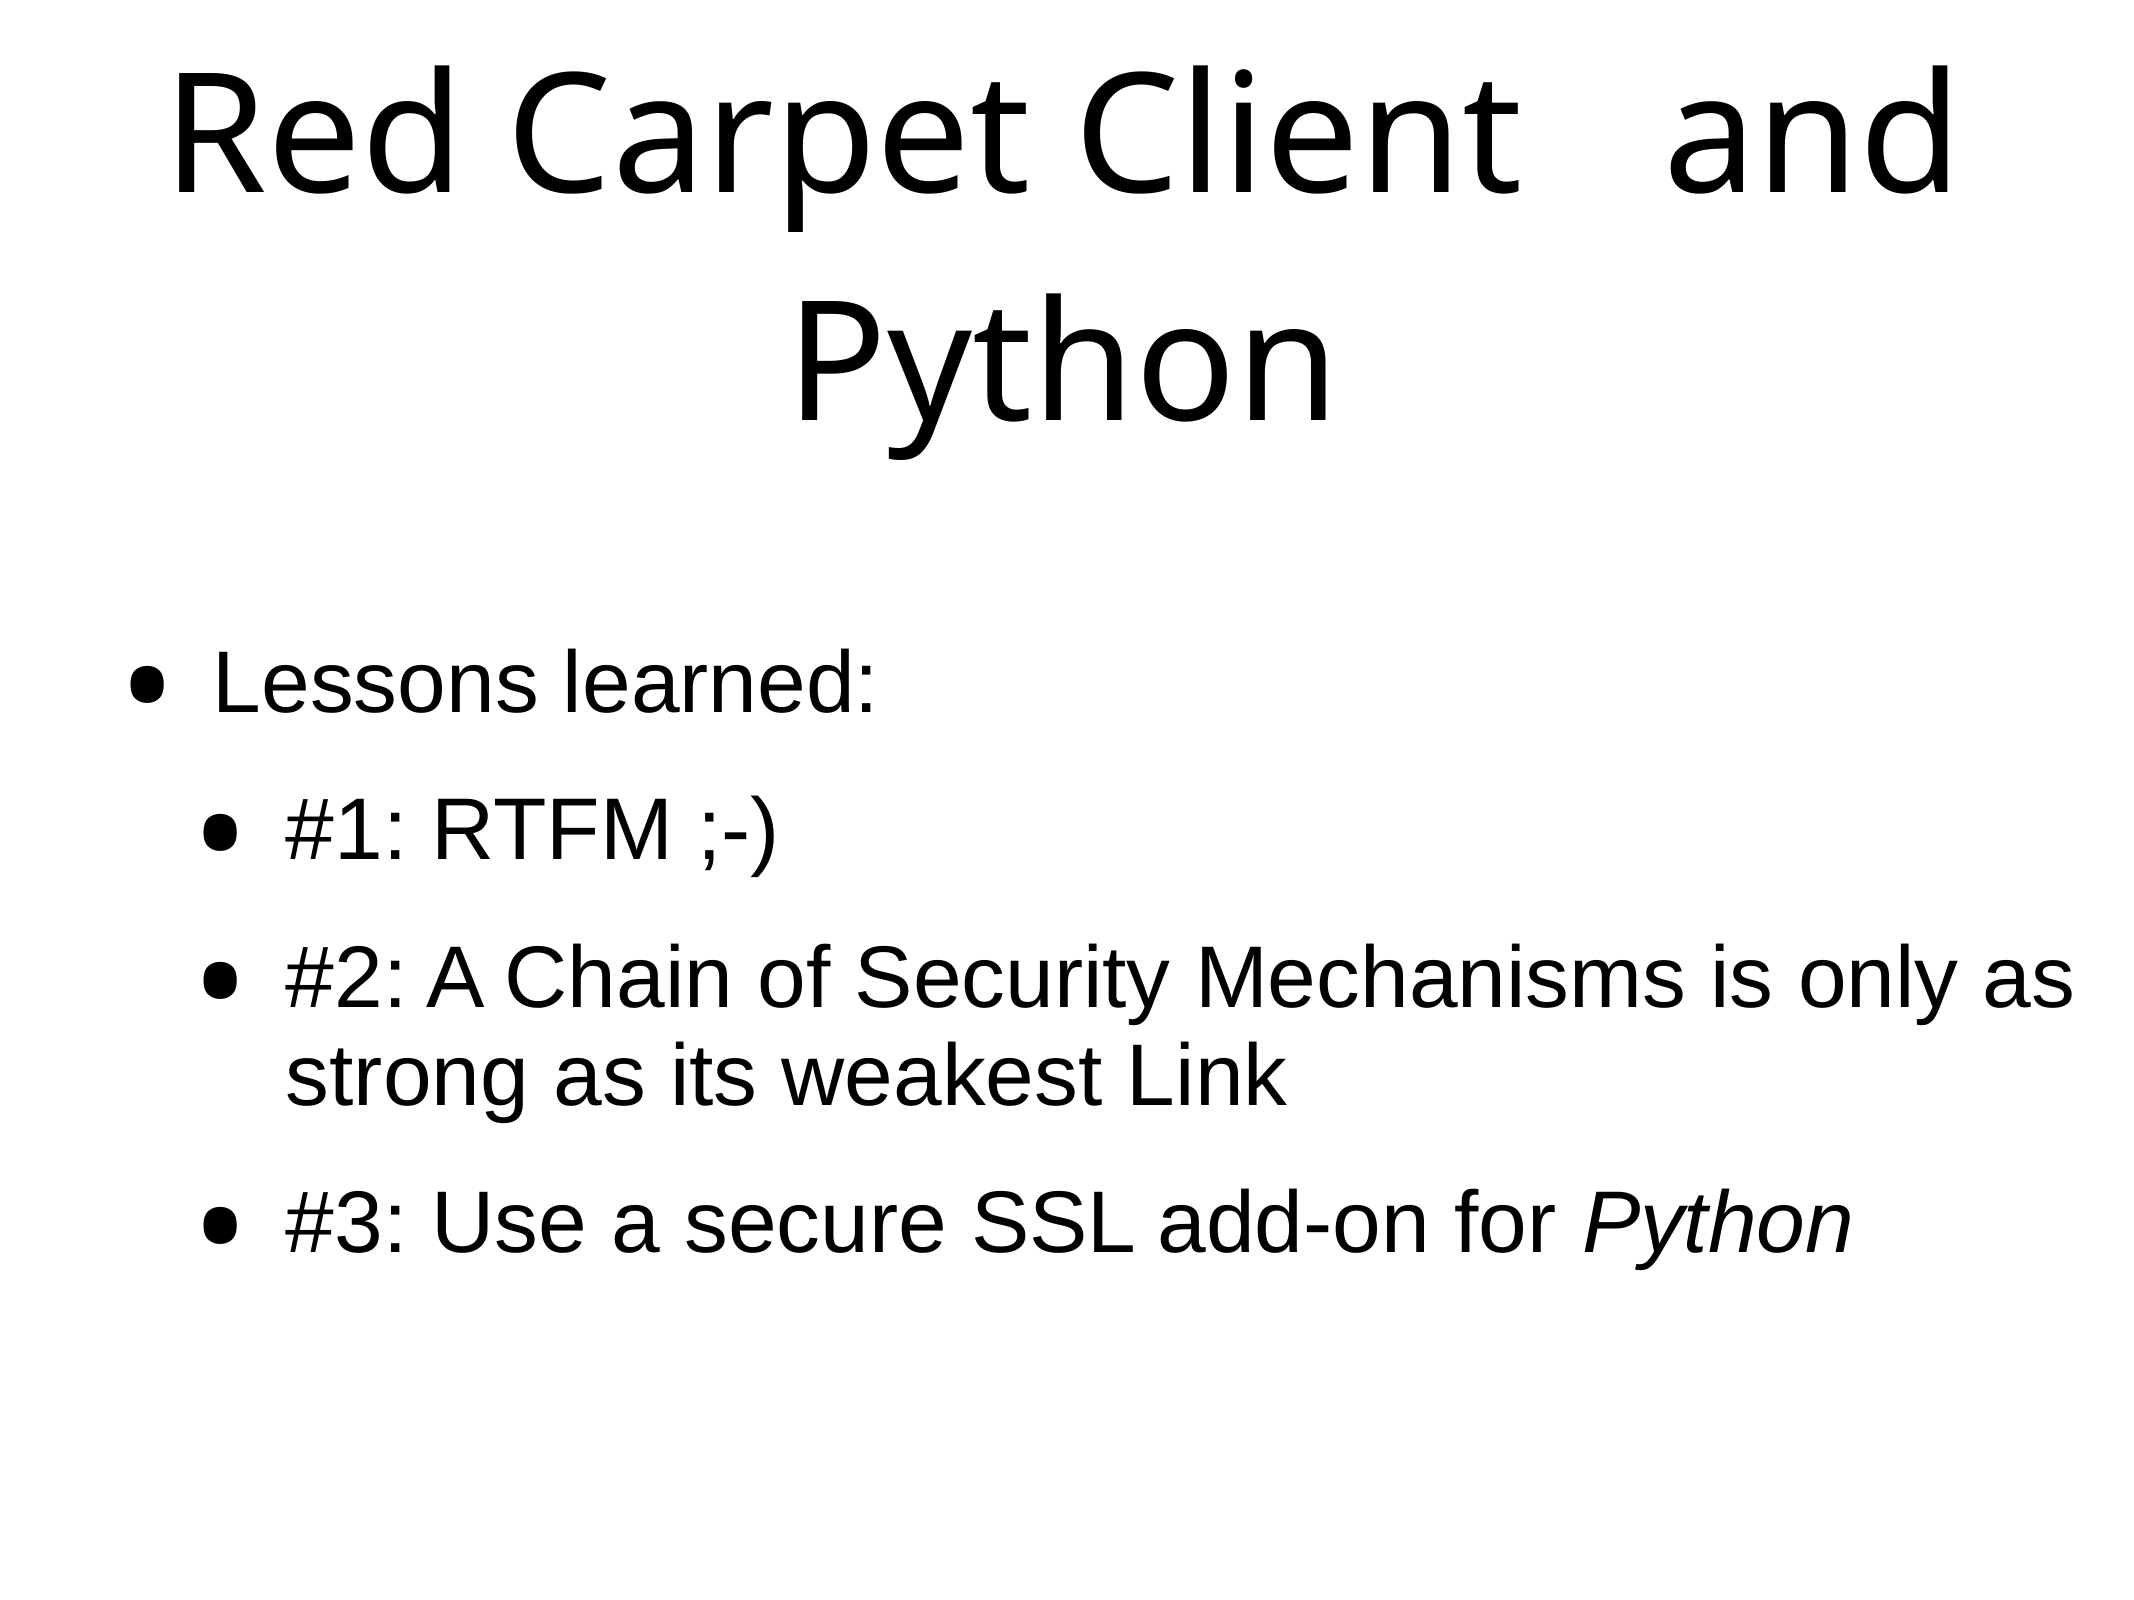

# Red Carpet Client	and Python
Lessons learned:
#1: RTFM ;-)
#2: A Chain of Security Mechanisms is only as strong as its weakest Link
#3: Use a secure SSL add-on for Python